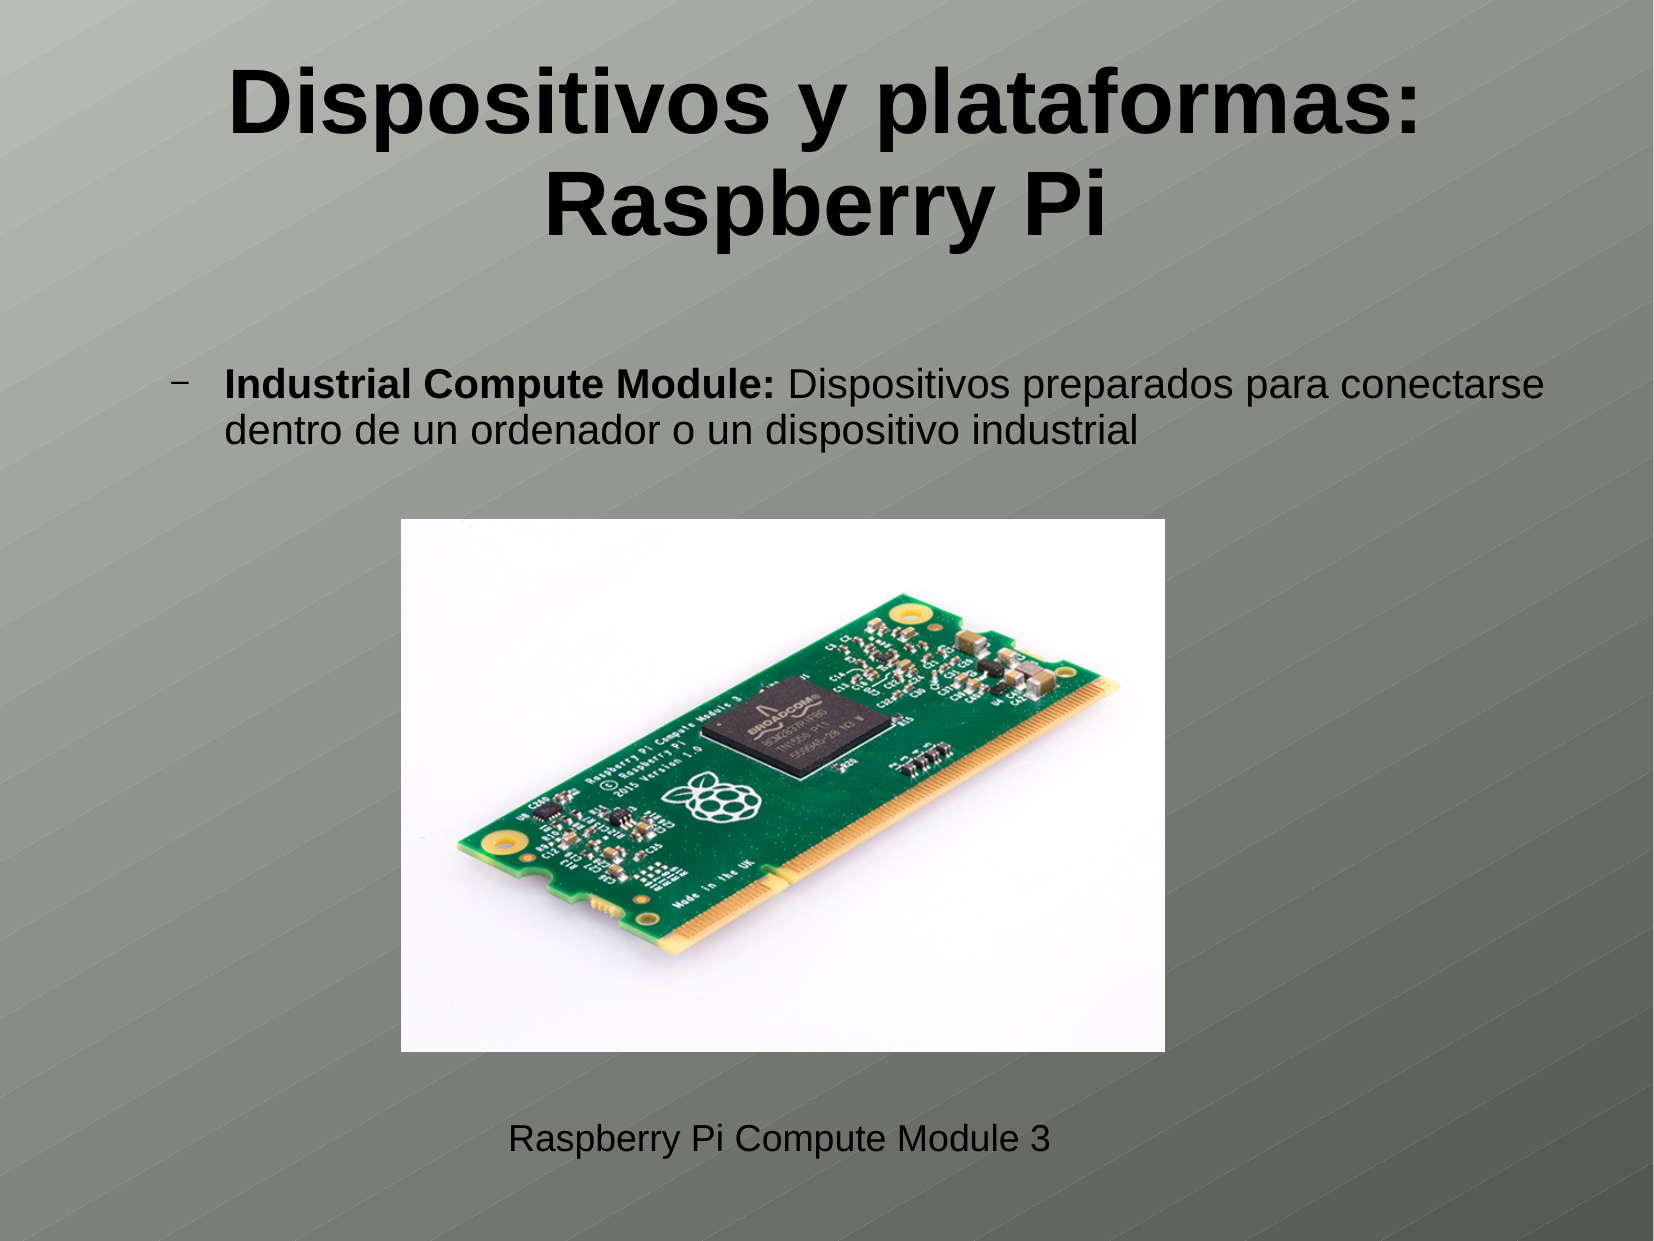

# Dispositivos y plataformas: Raspberry Pi
Industrial Compute Module: Dispositivos preparados para conectarse dentro de un ordenador o un dispositivo industrial
Raspberry Pi Compute Module 3